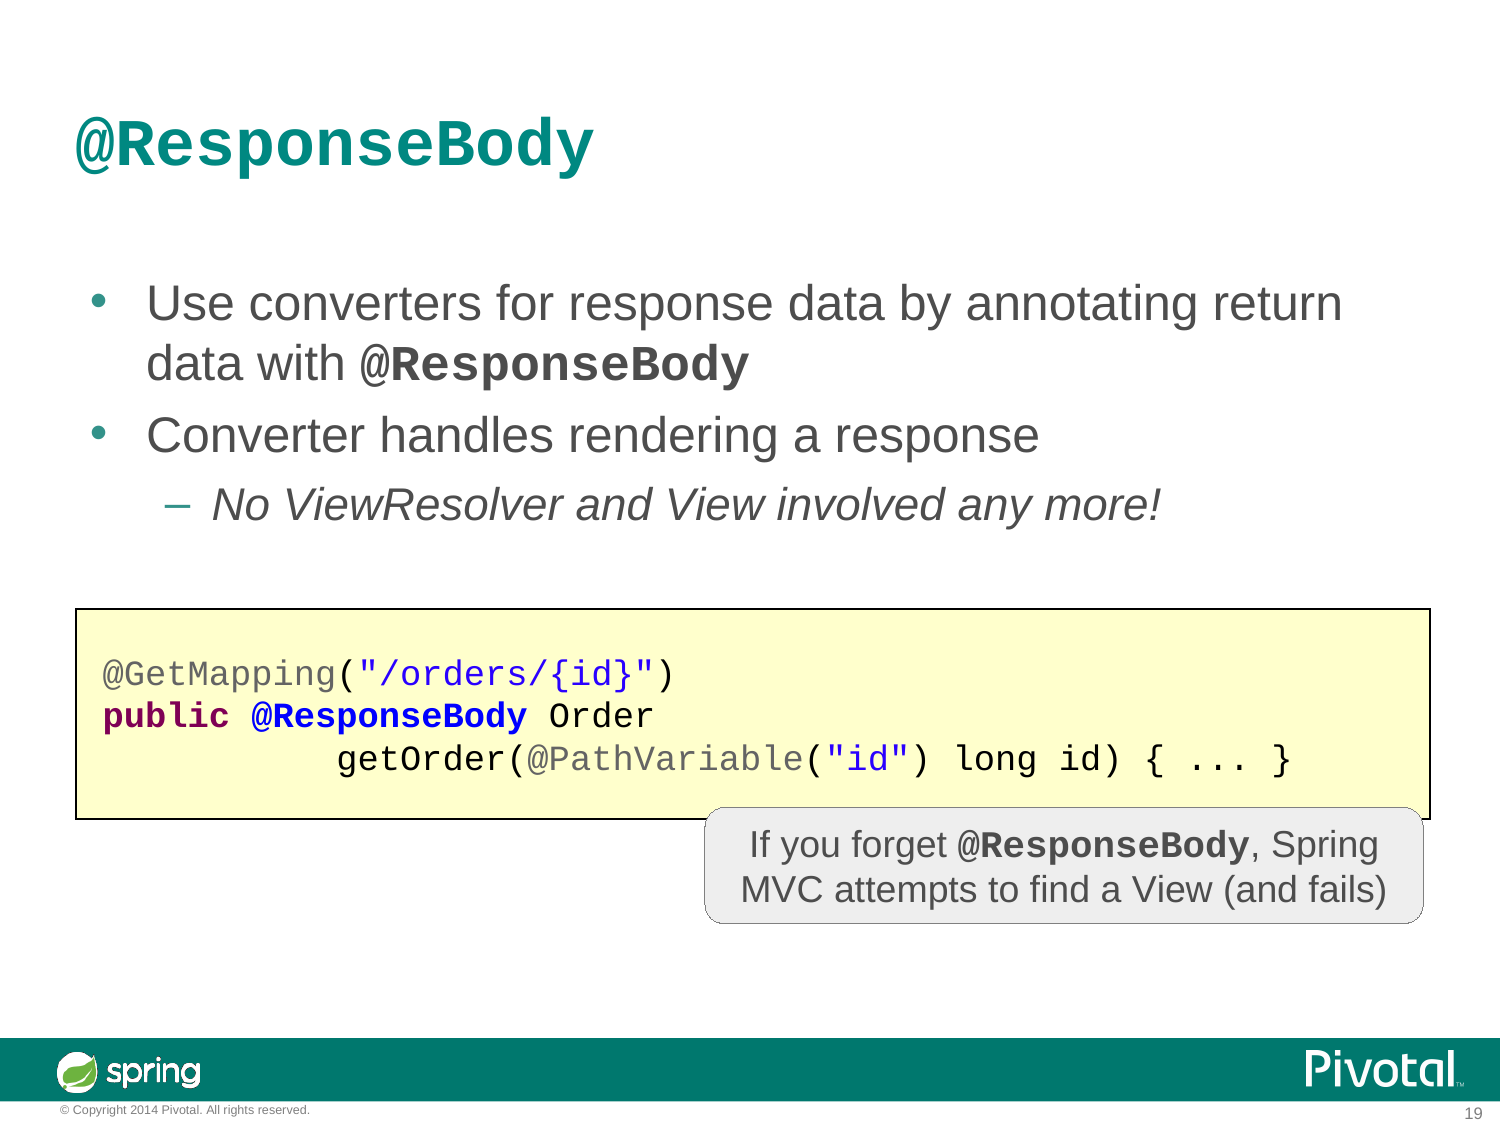

# @ResponseBody
Use converters for response data by annotating return data with @ResponseBody
Converter handles rendering a response
No ViewResolver and View involved any more!
@GetMapping("/orders/{id}")
public @ResponseBody Order
 getOrder(@PathVariable("id") long id) { ... }
If you forget @ResponseBody, Spring MVC attempts to find a View (and fails)